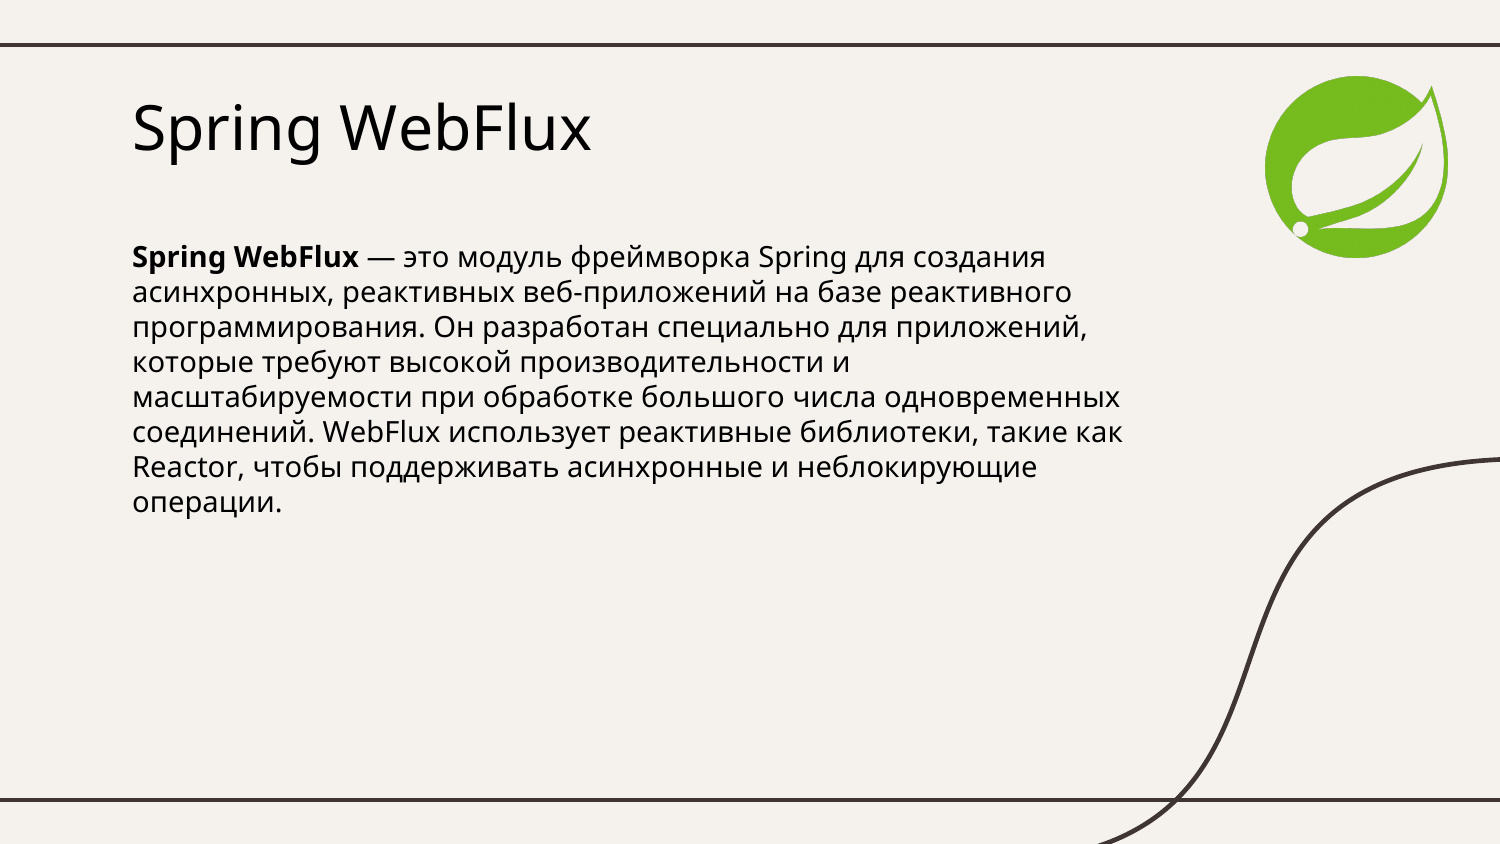

Spring WebFlux
# Spring WebFlux — это модуль фреймворка Spring для создания асинхронных, реактивных веб-приложений на базе реактивного программирования. Он разработан специально для приложений, которые требуют высокой производительности и масштабируемости при обработке большого числа одновременных соединений. WebFlux использует реактивные библиотеки, такие как Reactor, чтобы поддерживать асинхронные и неблокирующие операции.